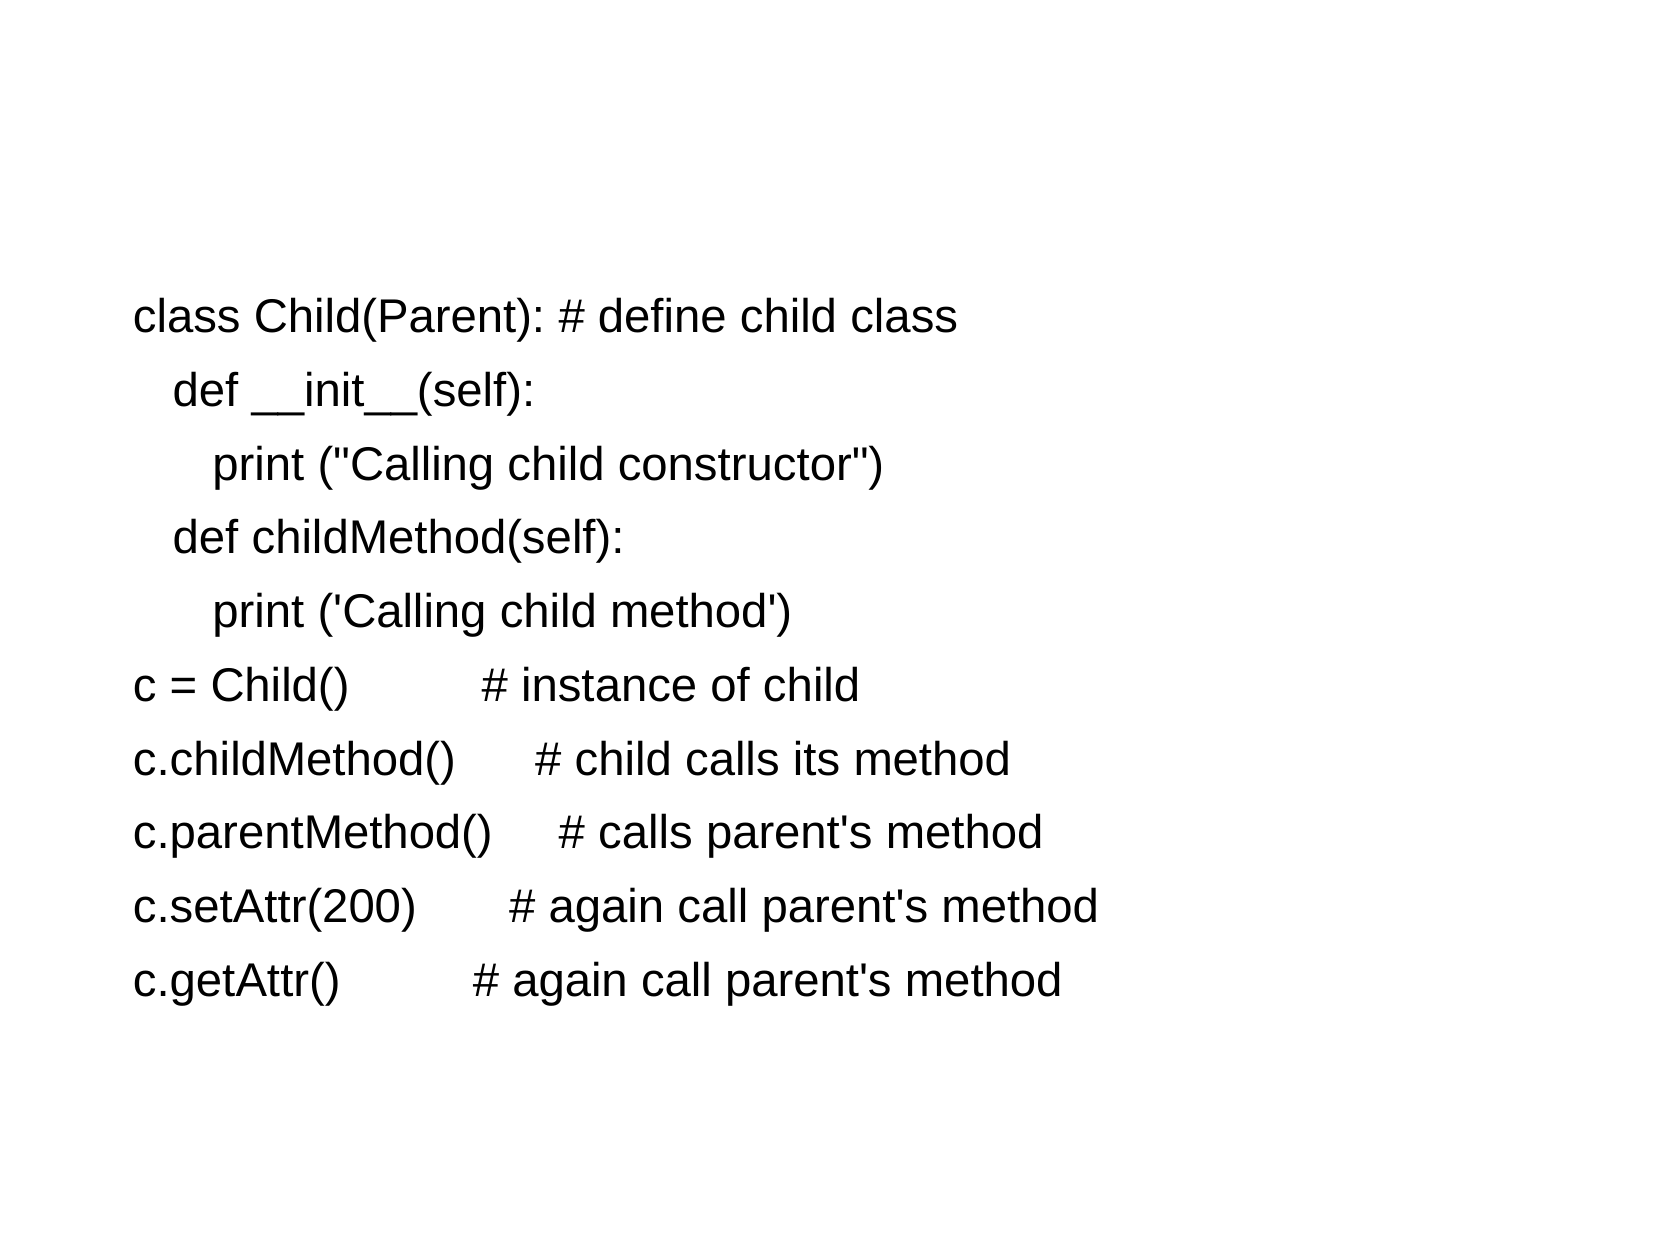

#
class Child(Parent): # define child class
 def __init__(self):
 print ("Calling child constructor")
 def childMethod(self):
 print ('Calling child method')
c = Child() # instance of child
c.childMethod() # child calls its method
c.parentMethod() # calls parent's method
c.setAttr(200) # again call parent's method
c.getAttr() # again call parent's method